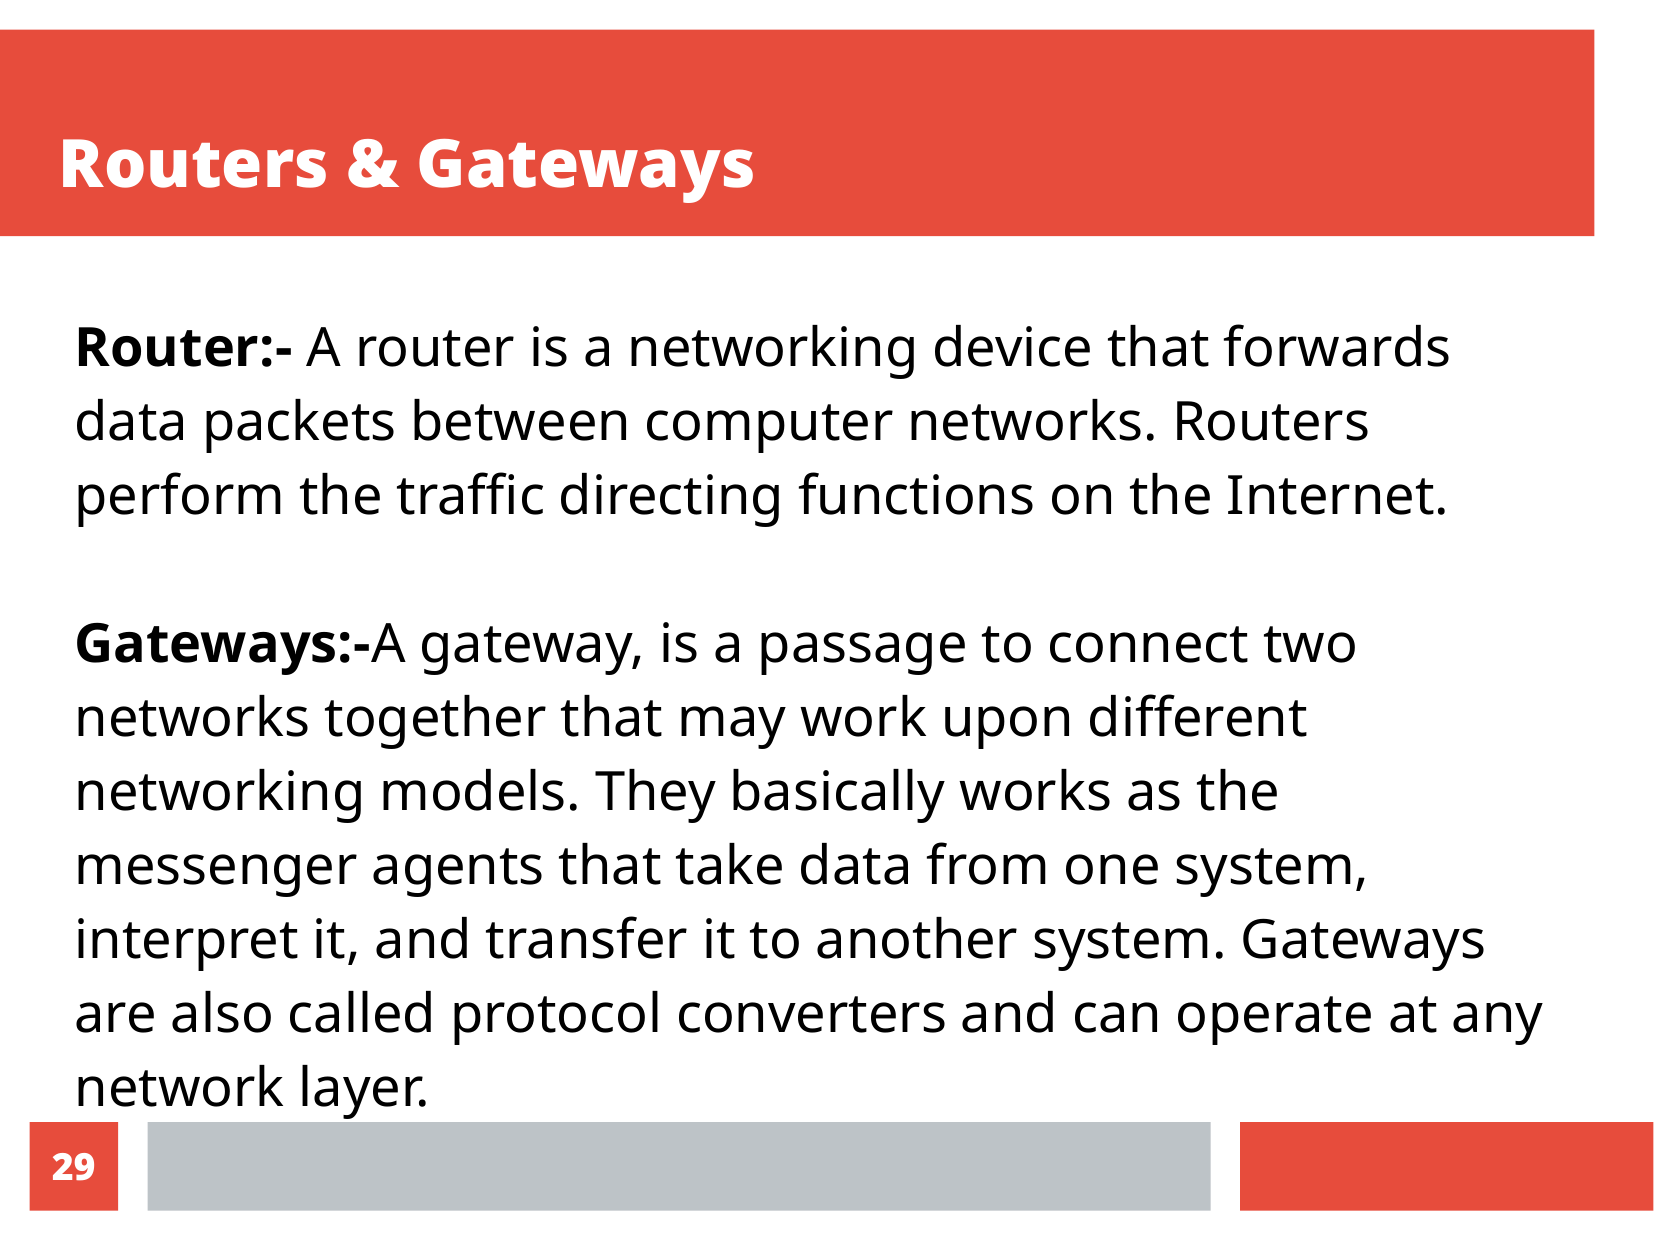

# Routers & Gateways
Router:- A router is a networking device that forwards data packets between computer networks. Routers perform the traffic directing functions on the Internet.
Gateways:-A gateway, is a passage to connect two networks together that may work upon different networking models. They basically works as the messenger agents that take data from one system, interpret it, and transfer it to another system. Gateways are also called protocol converters and can operate at any network layer.
29